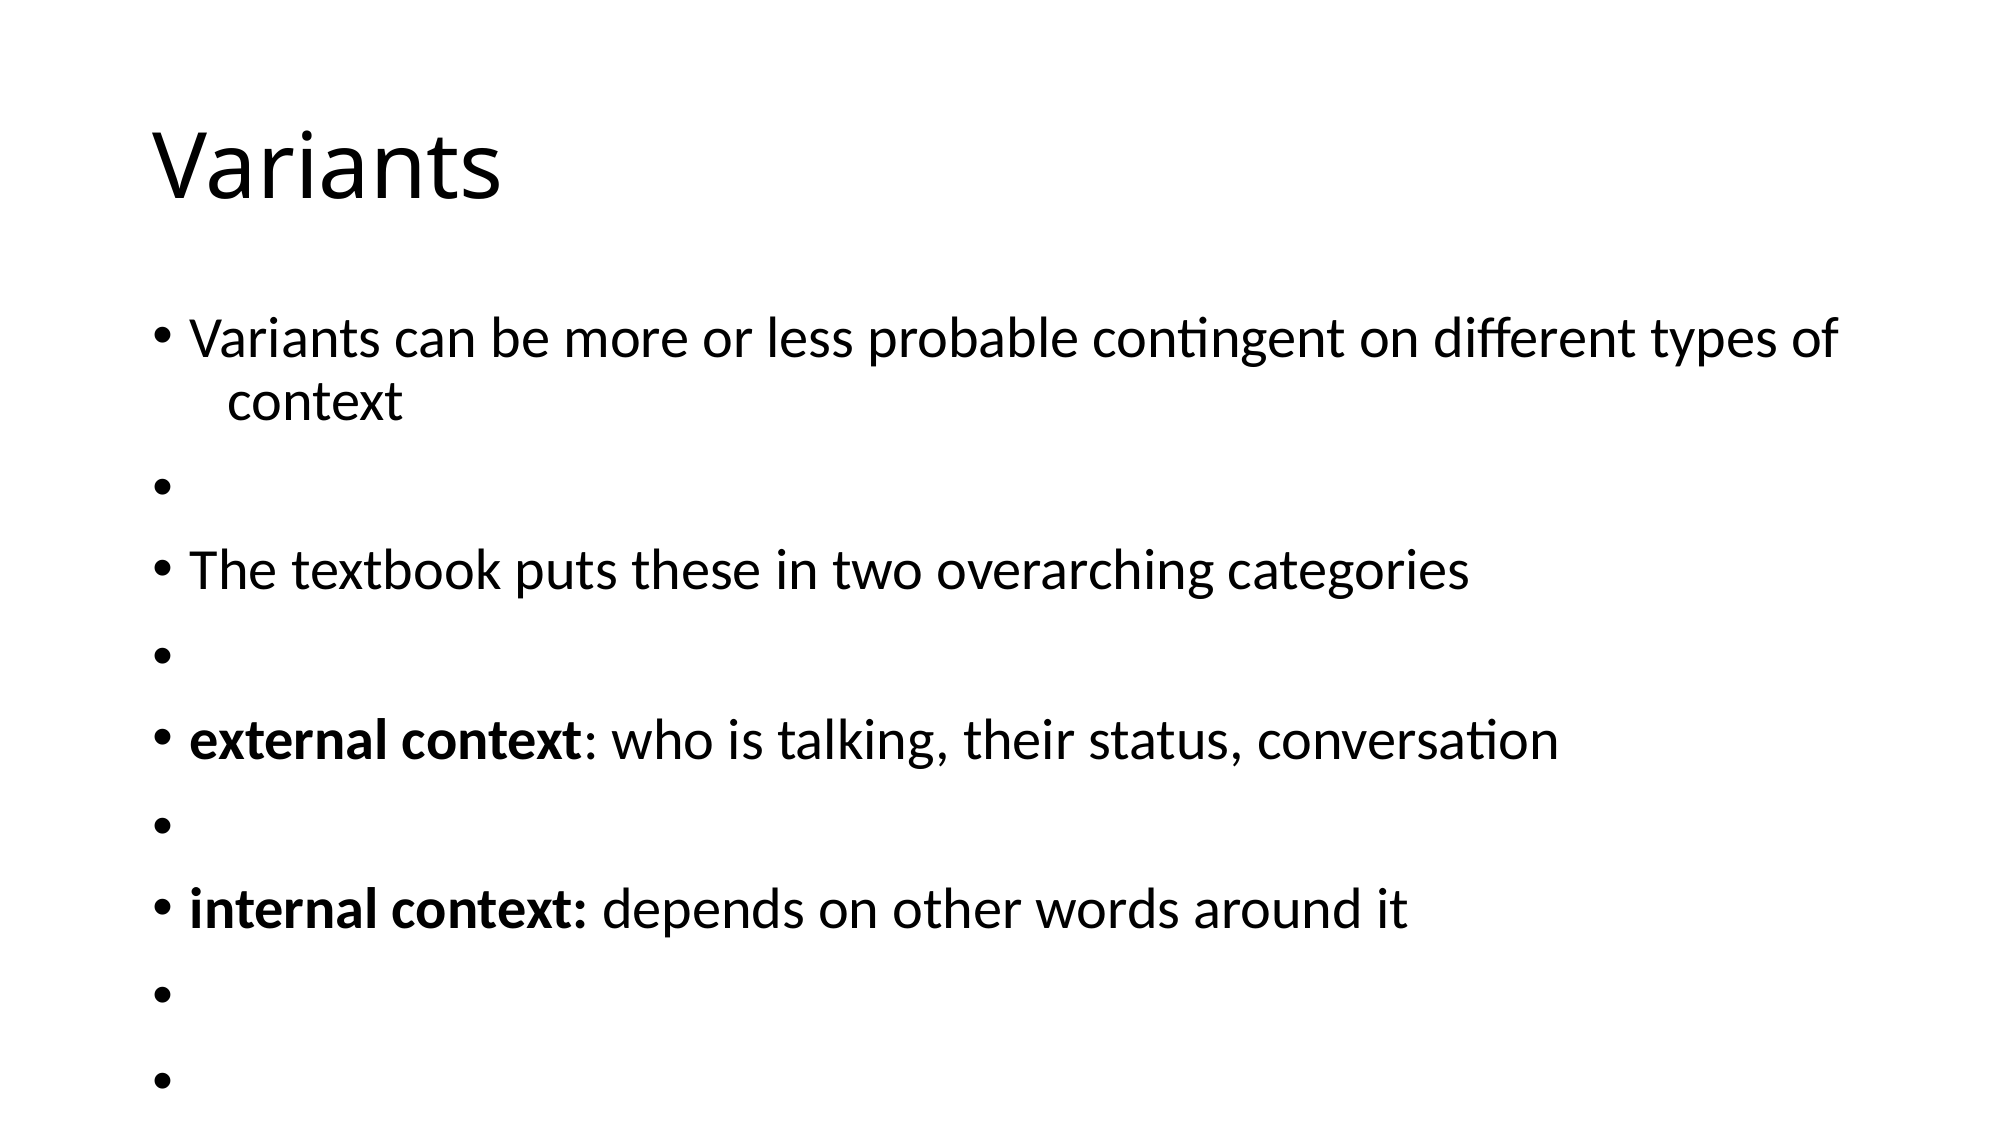

# Variants
Variants can be more or less probable contingent on different types of context
The textbook puts these in two overarching categories
external context: who is talking, their status, conversation
internal context: depends on other words around it